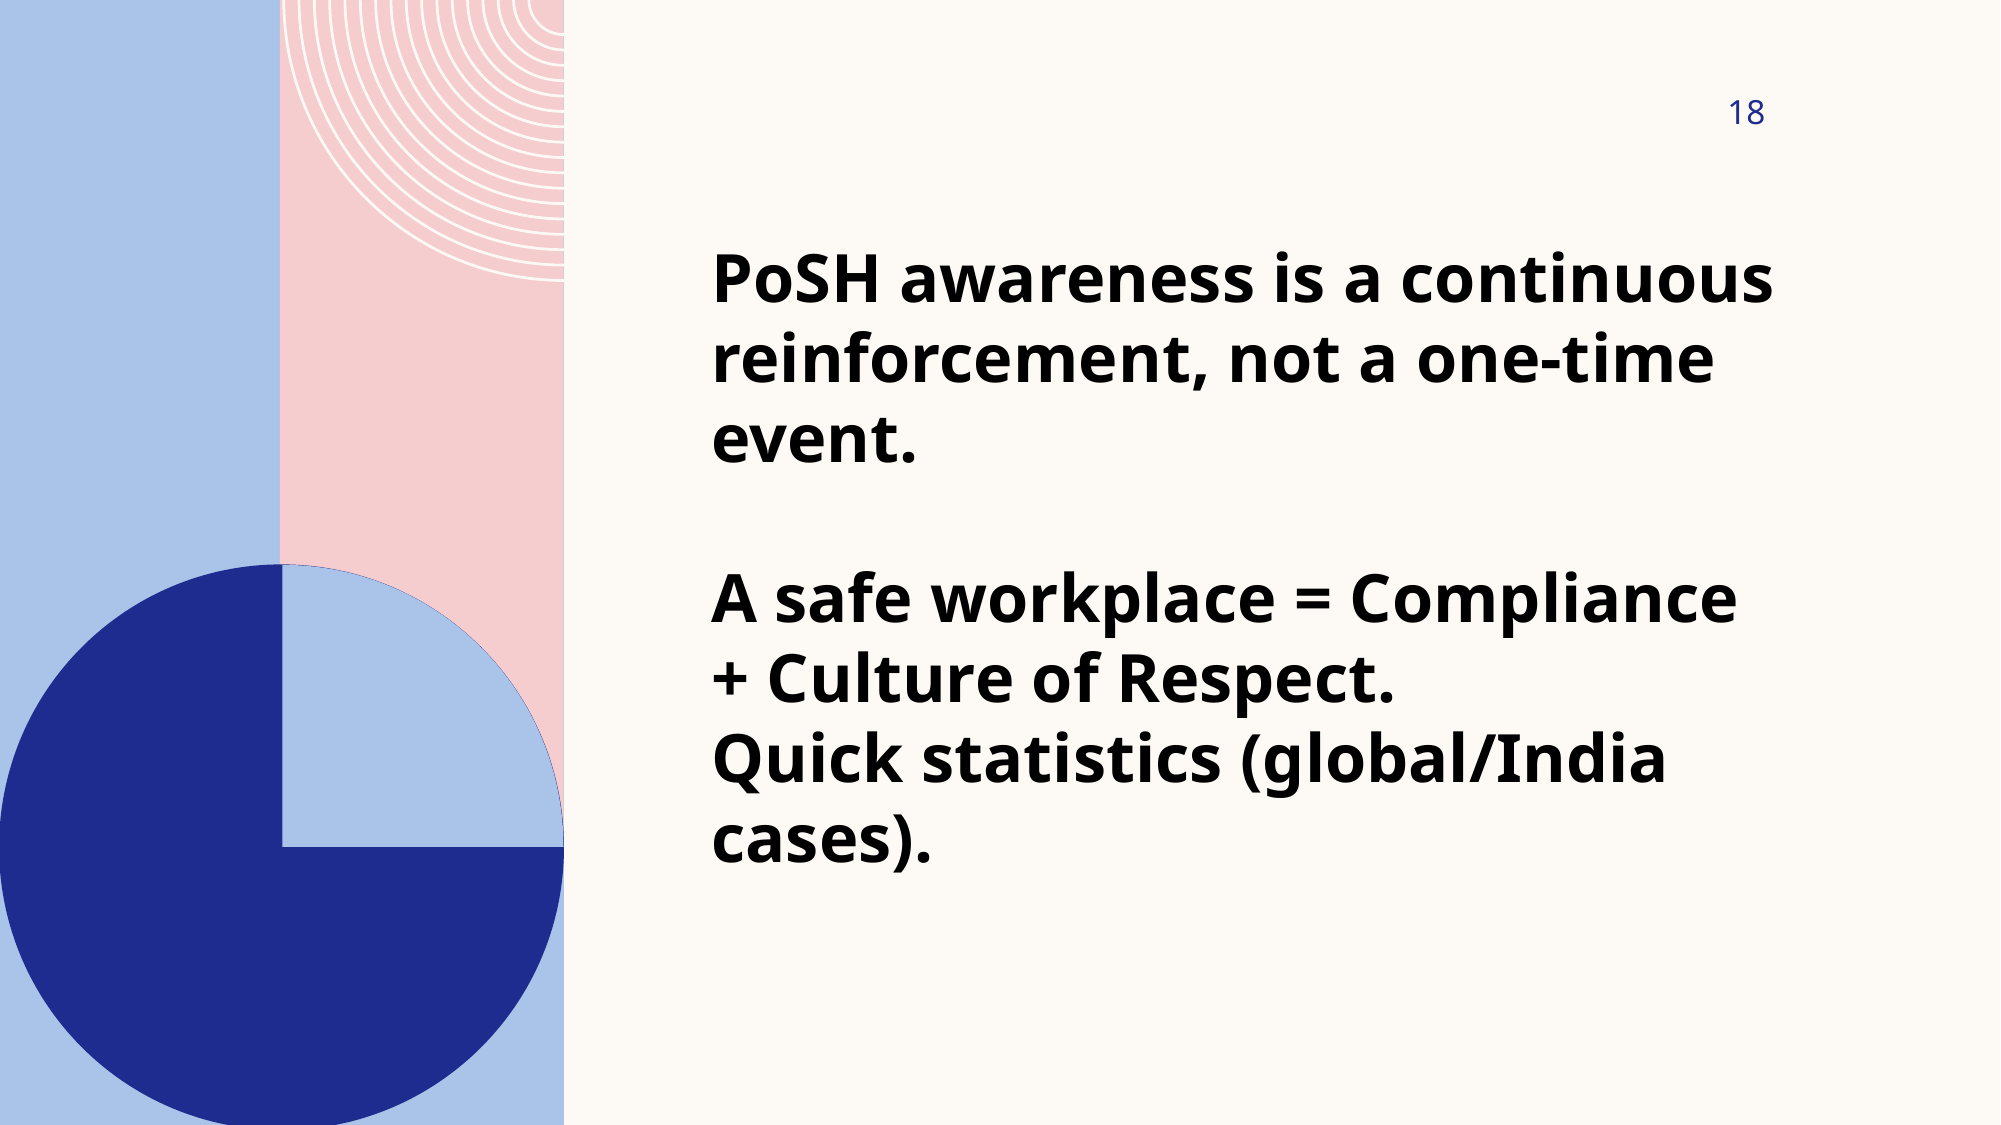

PoSH awareness is a continuous reinforcement, not a one-time event.
A safe workplace = Compliance + Culture of Respect.
Quick statistics (global/India cases).